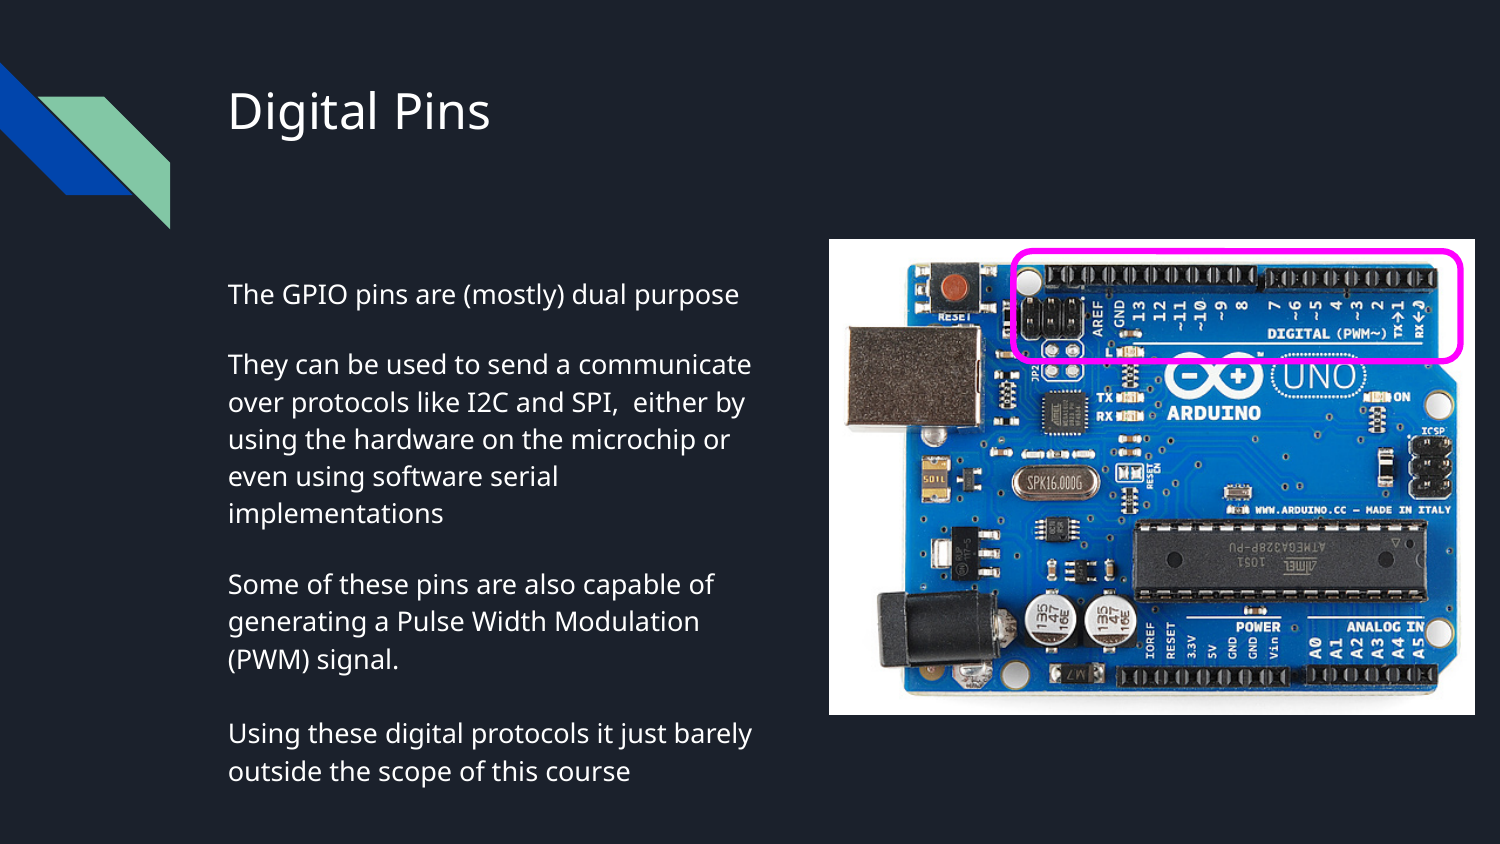

# Digital Pins
The GPIO pins are (mostly) dual purpose
They can be used to send a communicate over protocols like I2C and SPI, either by using the hardware on the microchip or even using software serial implementations
Some of these pins are also capable of generating a Pulse Width Modulation (PWM) signal.
Using these digital protocols it just barely outside the scope of this course